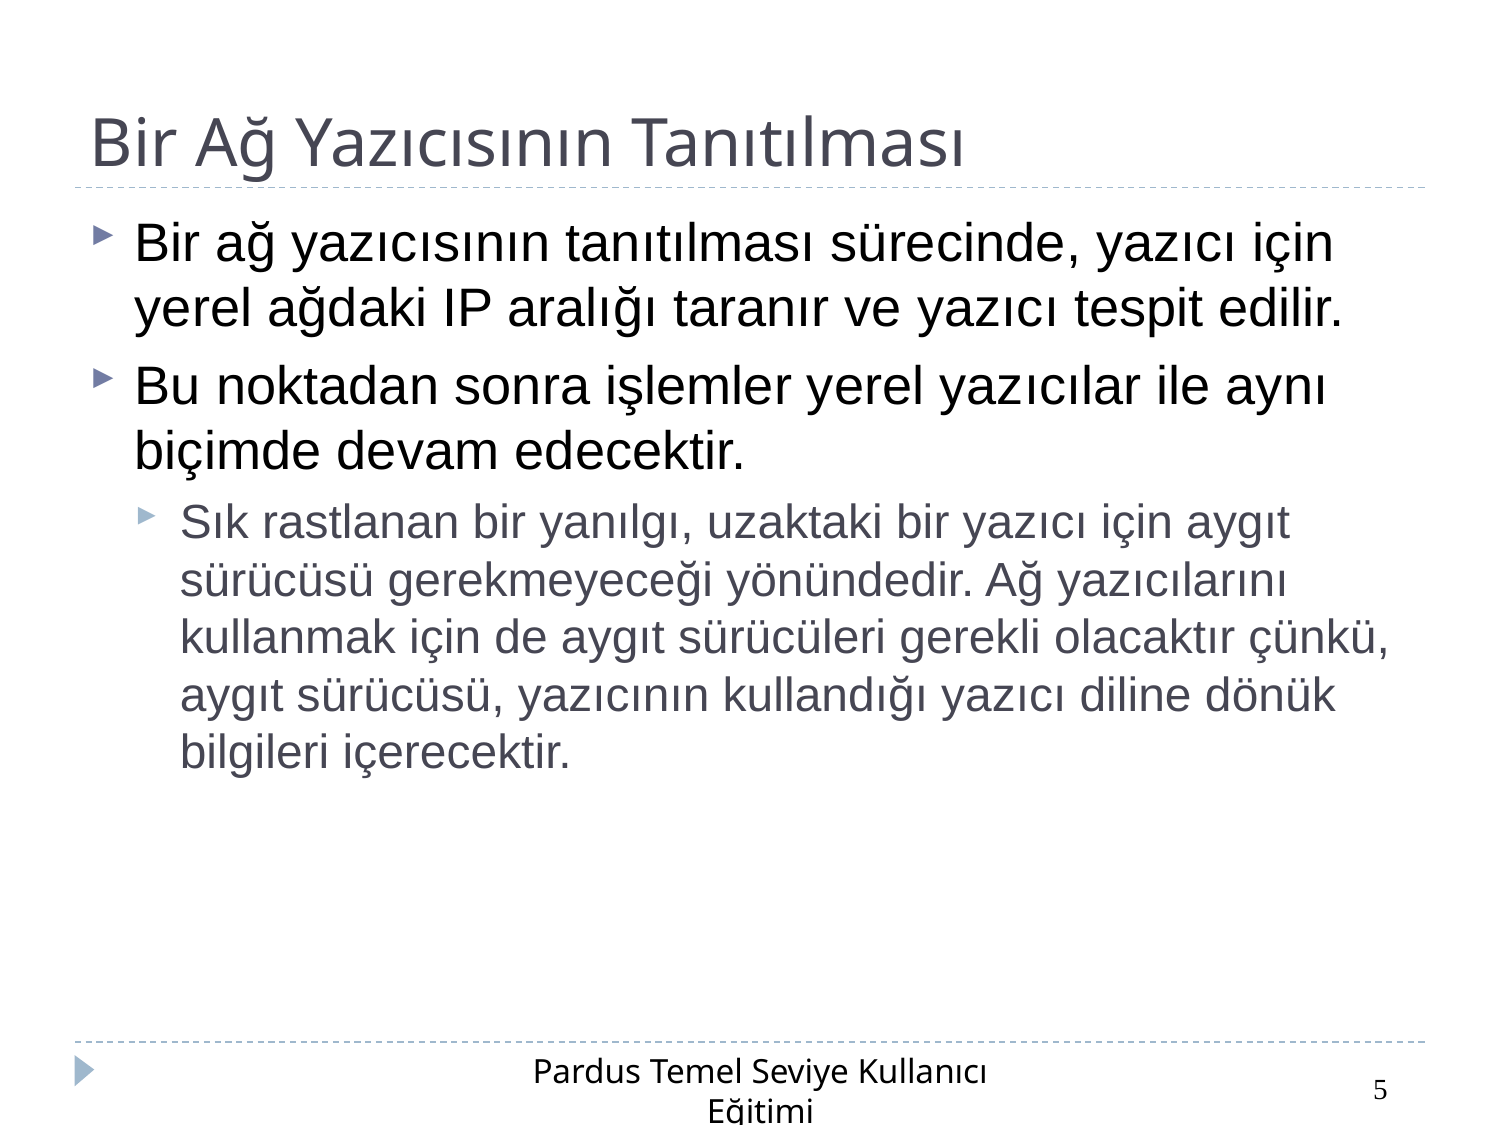

# Bir Ağ Yazıcısının Tanıtılması
Bir ağ yazıcısının tanıtılması sürecinde, yazıcı için yerel ağdaki IP aralığı taranır ve yazıcı tespit edilir.
Bu noktadan sonra işlemler yerel yazıcılar ile aynı biçimde devam edecektir.
Sık rastlanan bir yanılgı, uzaktaki bir yazıcı için aygıt sürücüsü gerekmeyeceği yönündedir. Ağ yazıcılarını kullanmak için de aygıt sürücüleri gerekli olacaktır çünkü, aygıt sürücüsü, yazıcının kullandığı yazıcı diline dönük bilgileri içerecektir.